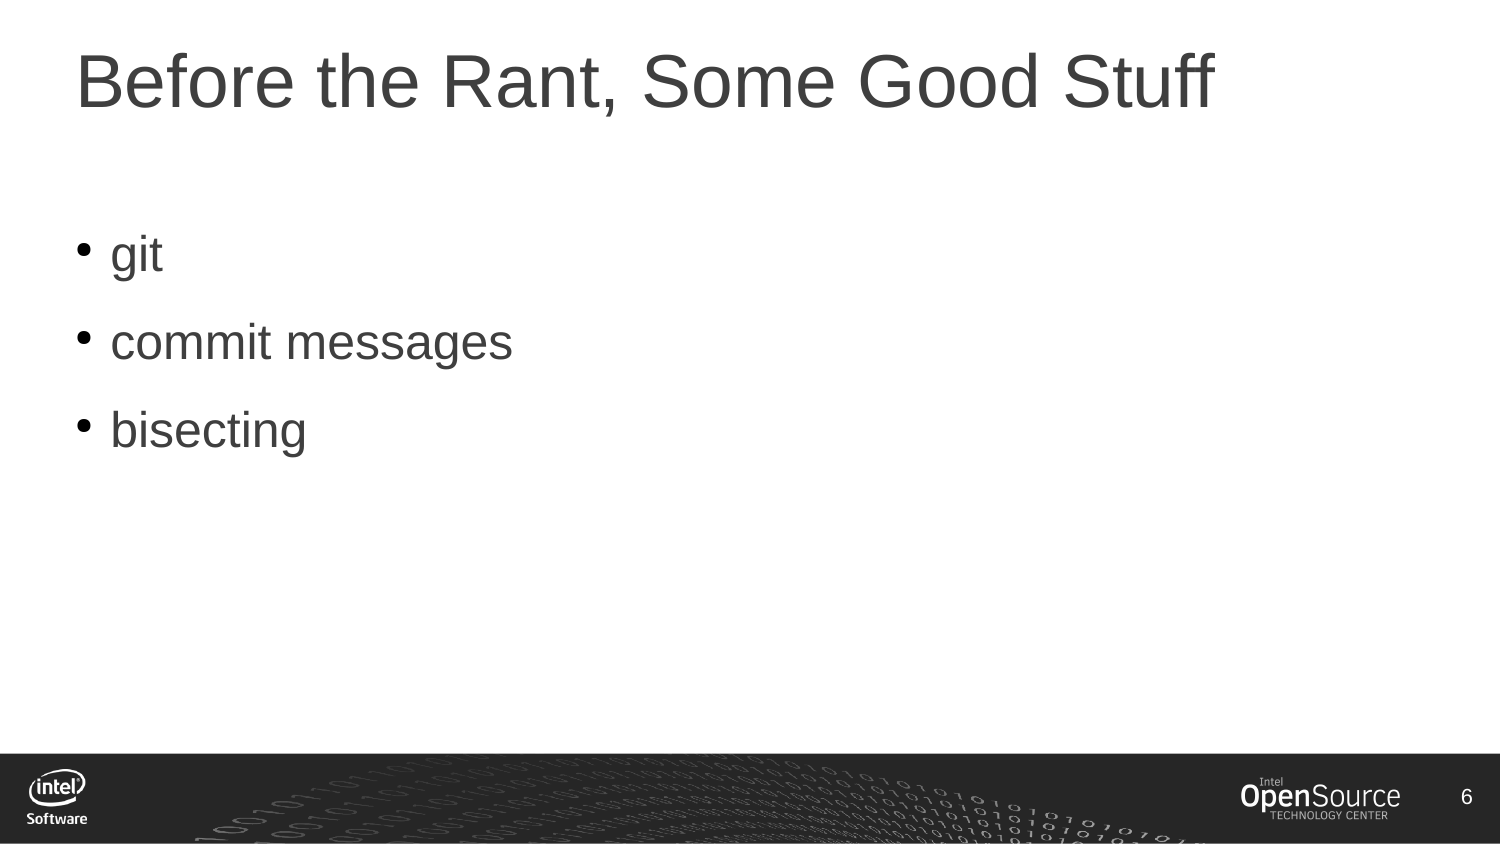

# Before the Rant, Some Good Stuff
git
commit messages
bisecting